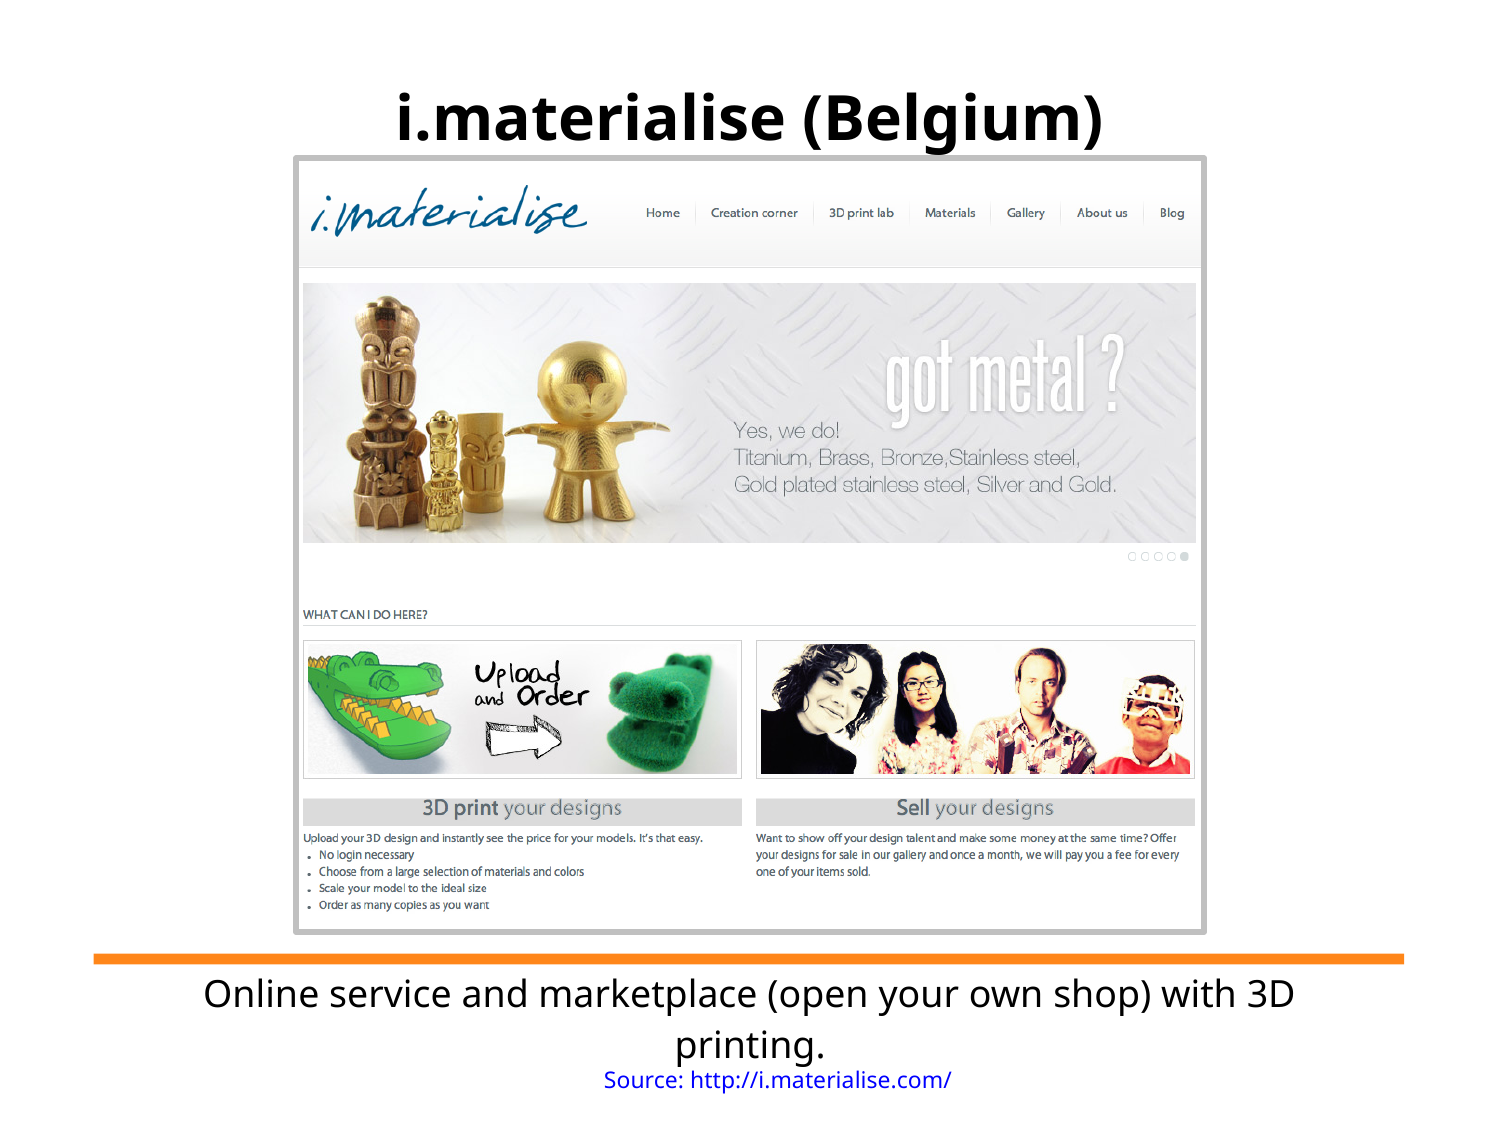

# i.materialise (Belgium)
Source: http://i.materialise.com/
Online service and marketplace (open your own shop) with 3D printing.
Source: http://i.materialise.com/